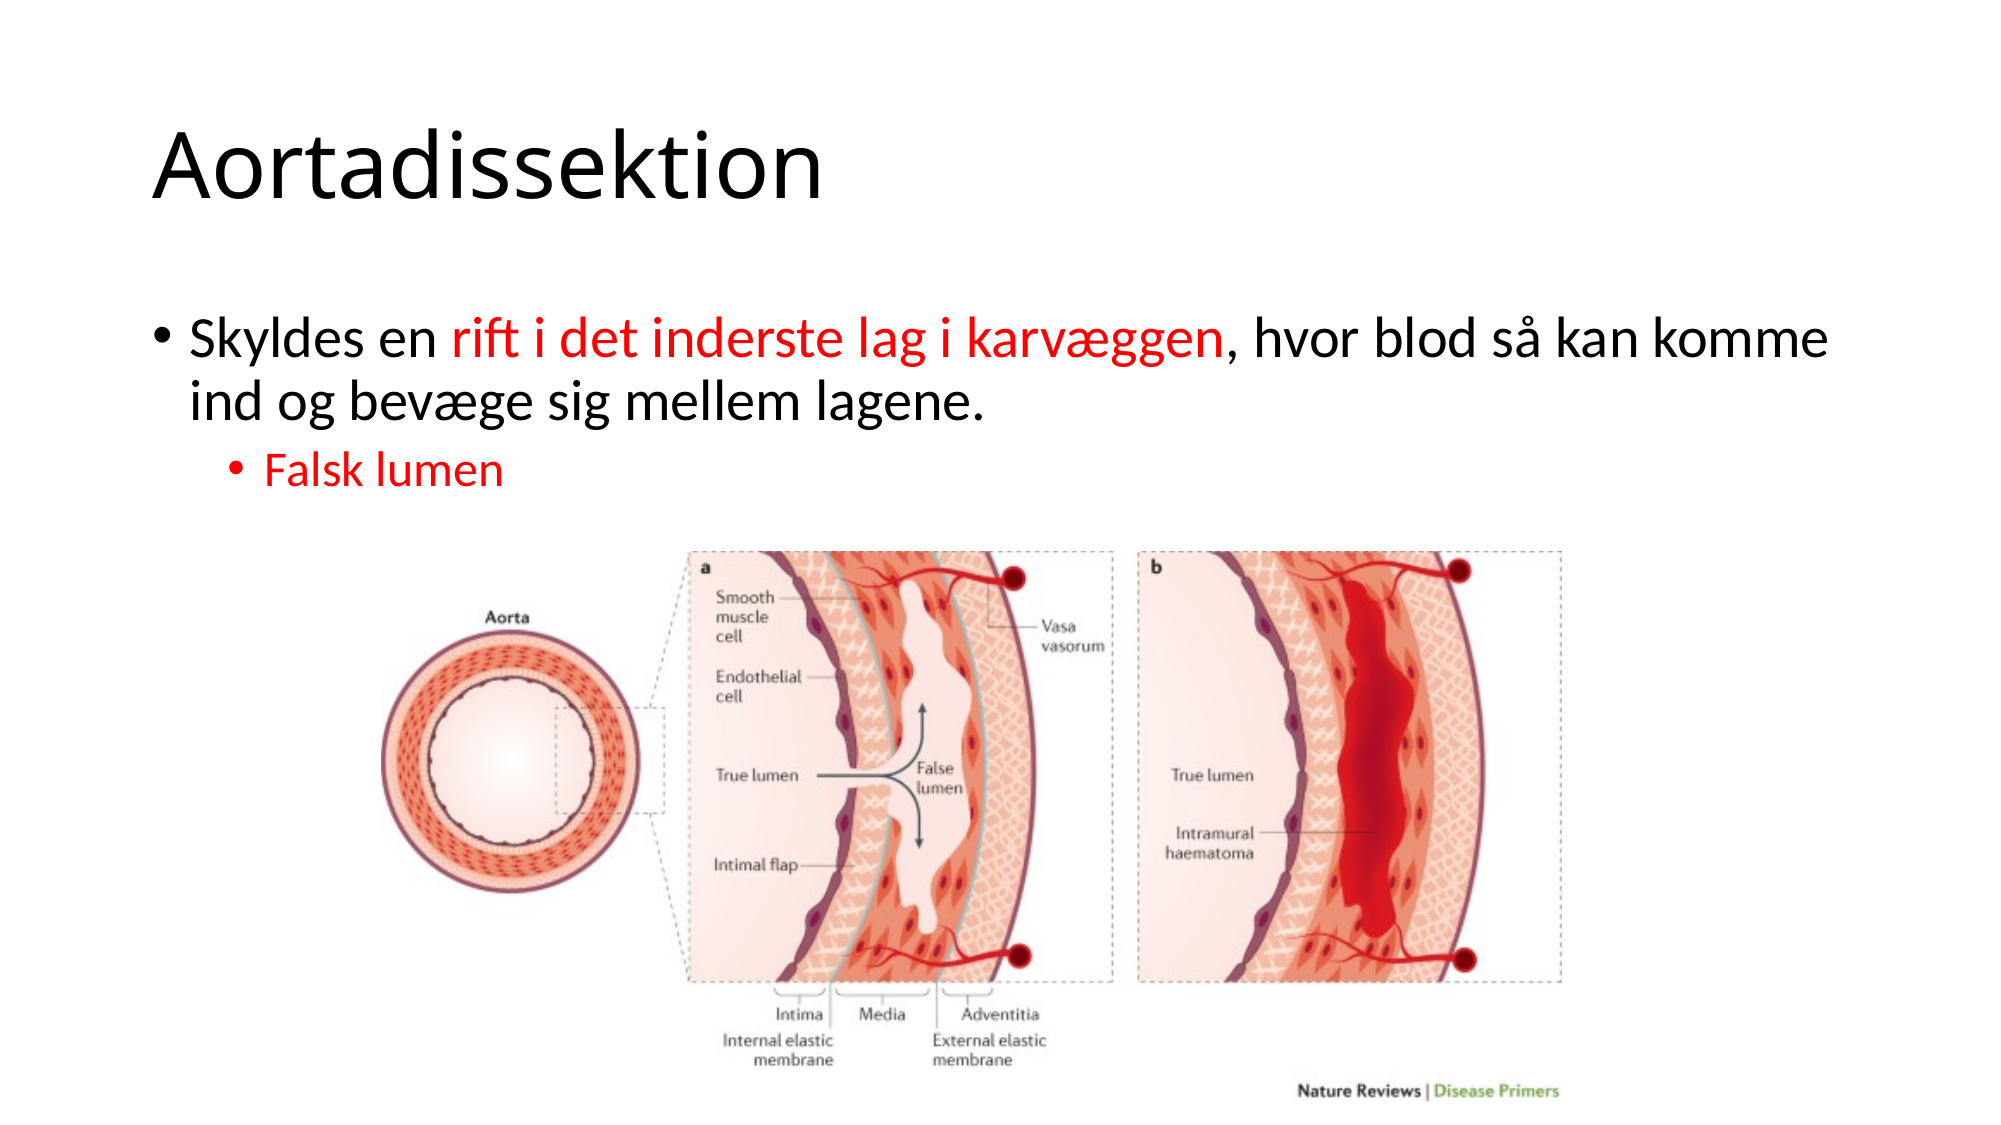

# Aortadissektion
Skyldes en rift i det inderste lag i karvæggen, hvor blod så kan komme ind og bevæge sig mellem lagene.
Falsk lumen